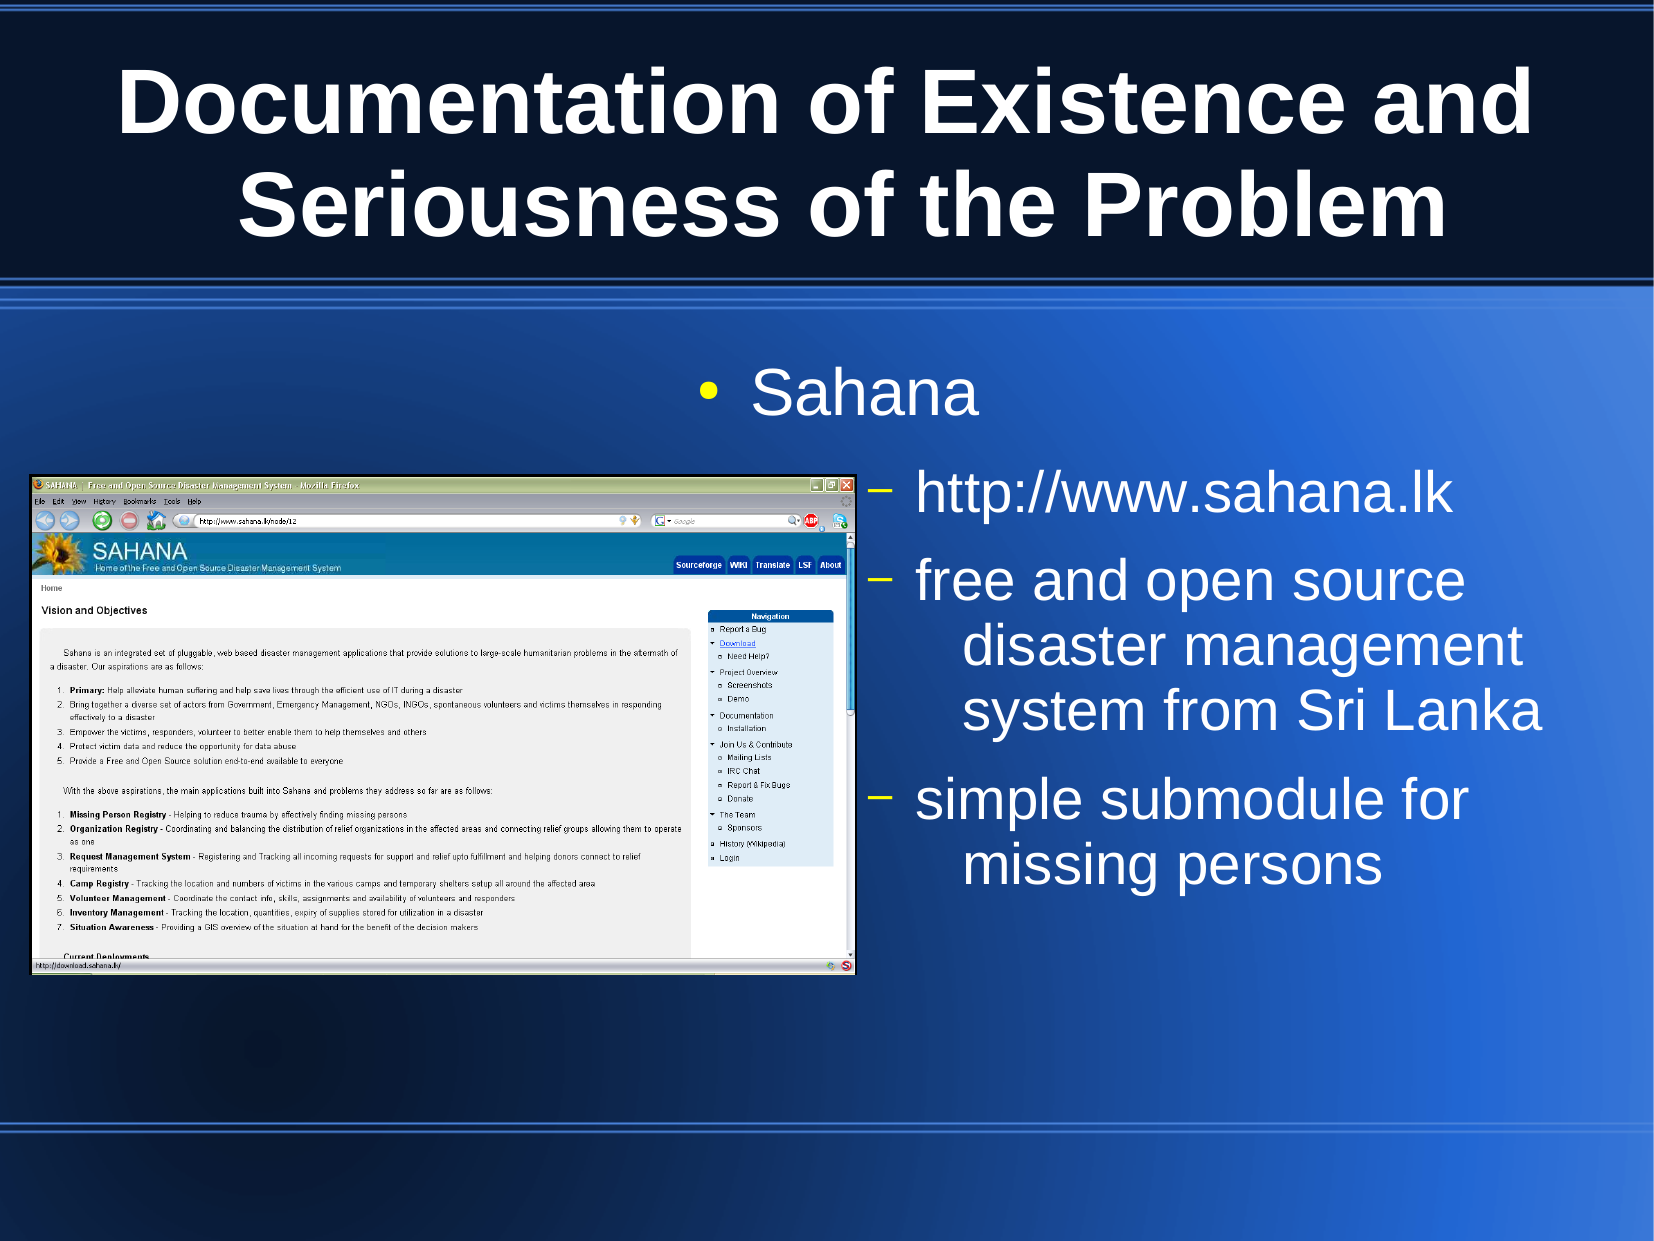

# Documentation of Existence and Seriousness of the Problem
Sahana
http://www.sahana.lk
free and open source disaster management system from Sri Lanka
simple submodule for missing persons